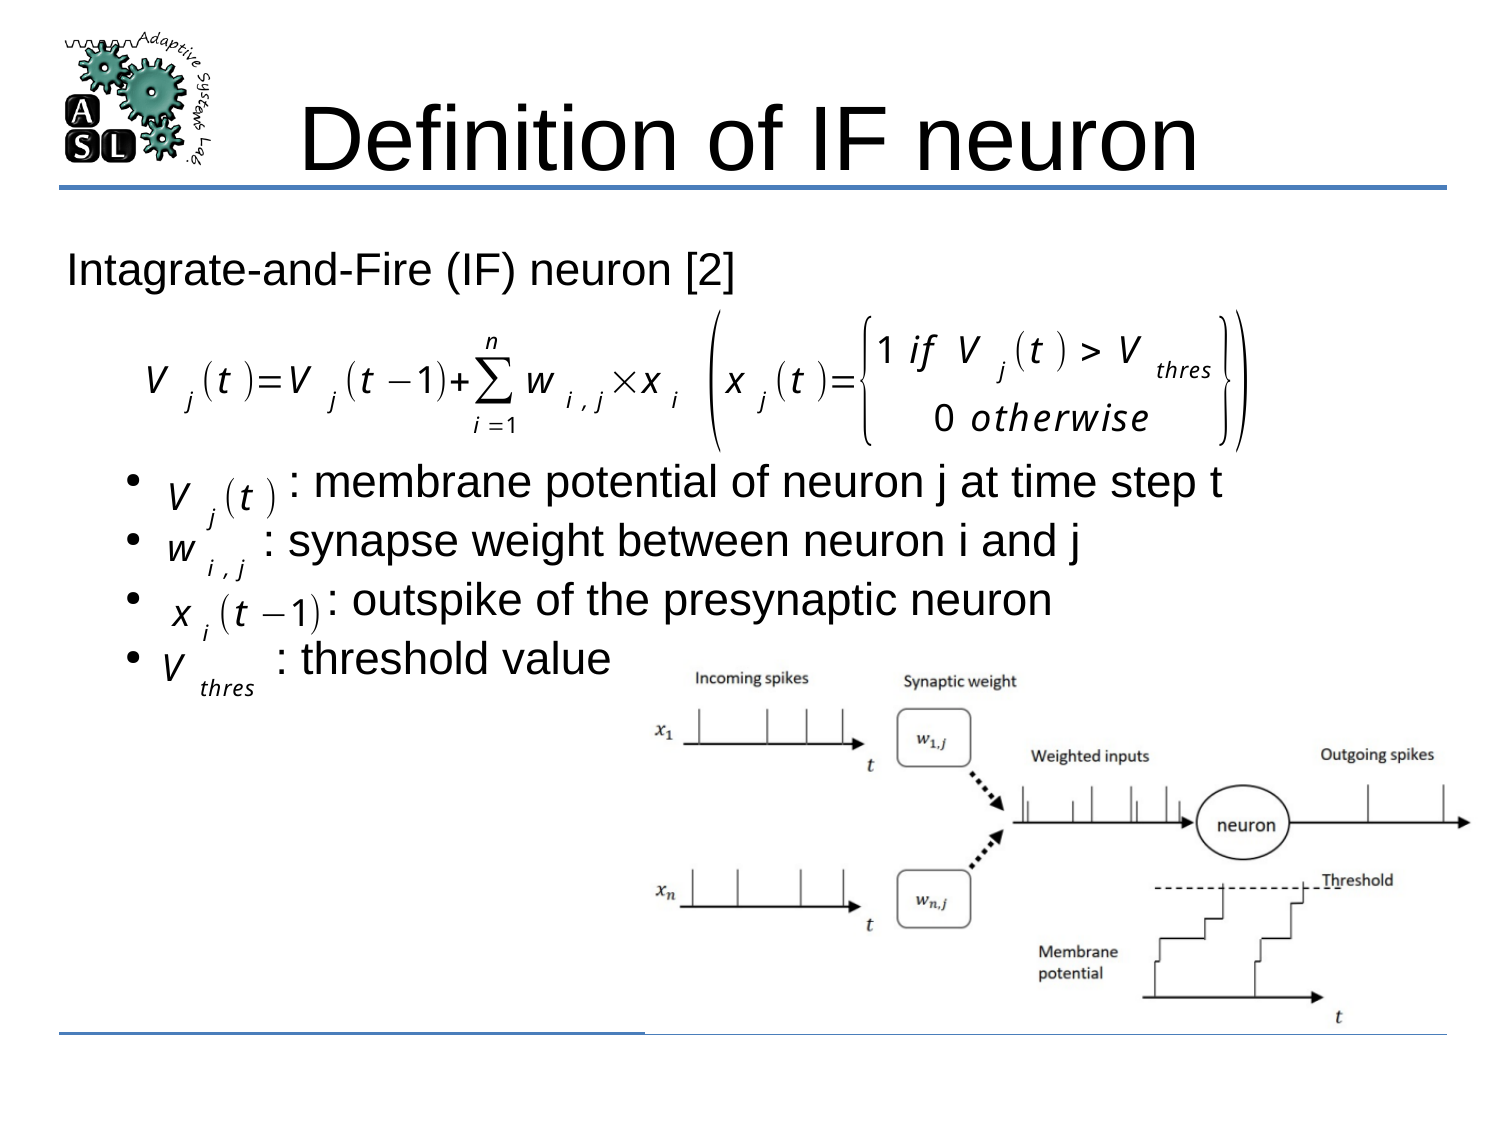

# Definition of IF neuron
Intagrate-and-Fire (IF) neuron [2]
 : membrane potential of neuron j at time step t
 : synapse weight between neuron i and j
 : outspike of the presynaptic neuron
 : threshold value